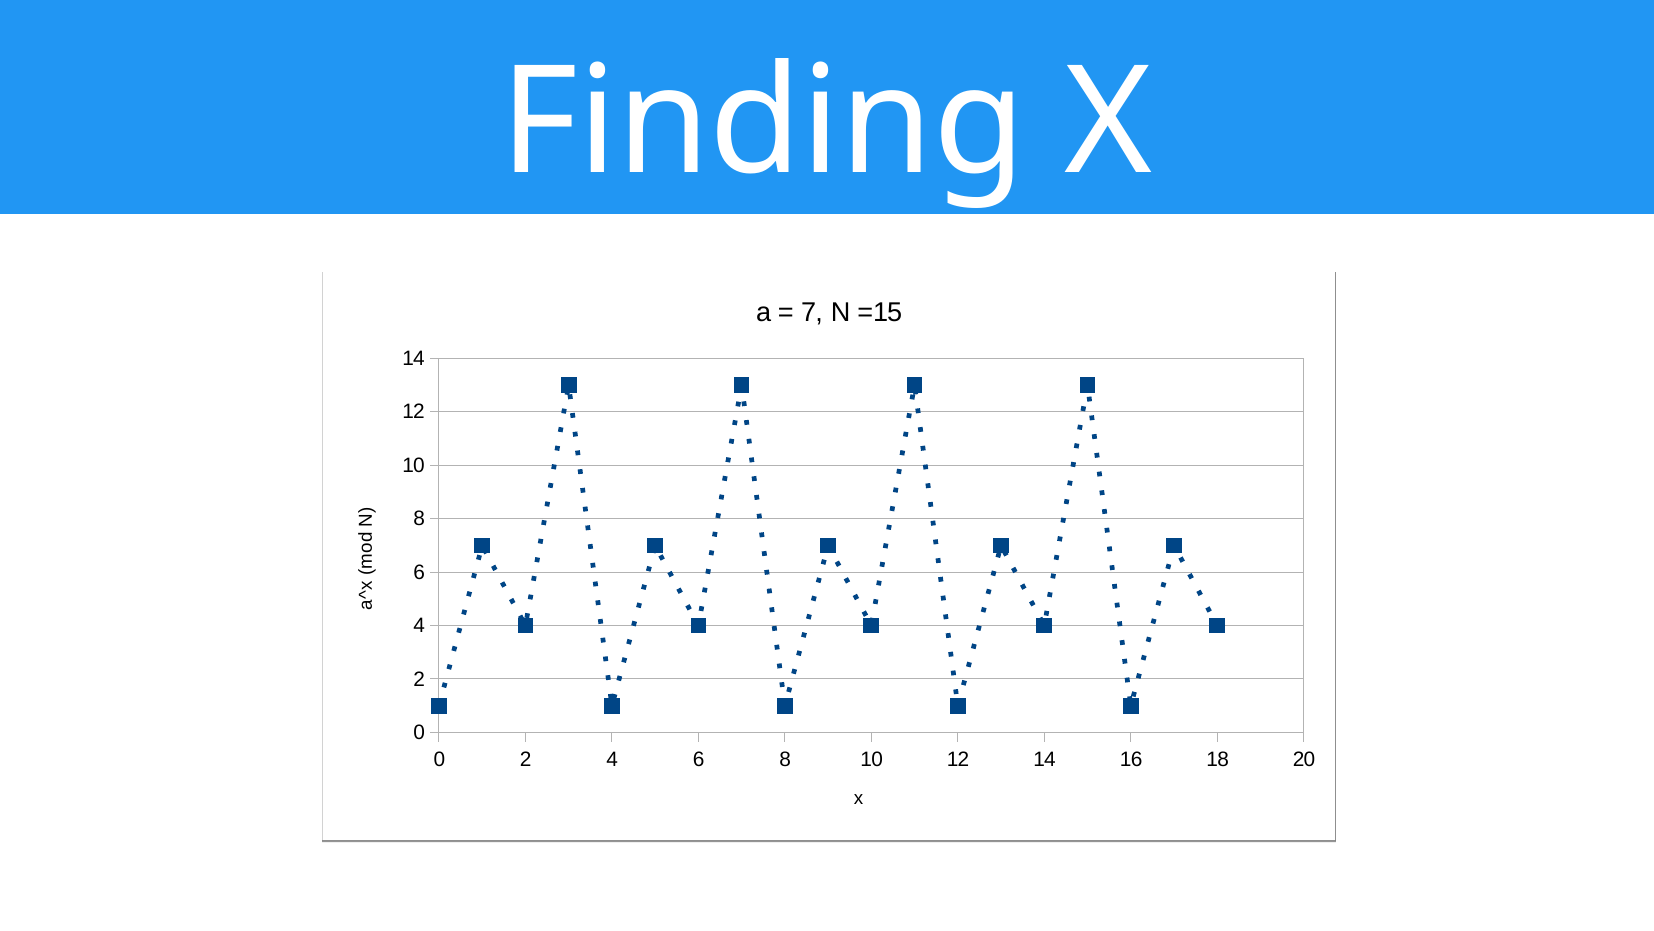

# Finding X
### Chart: a = 7, N =15
| Category | f(x) |
|---|---|